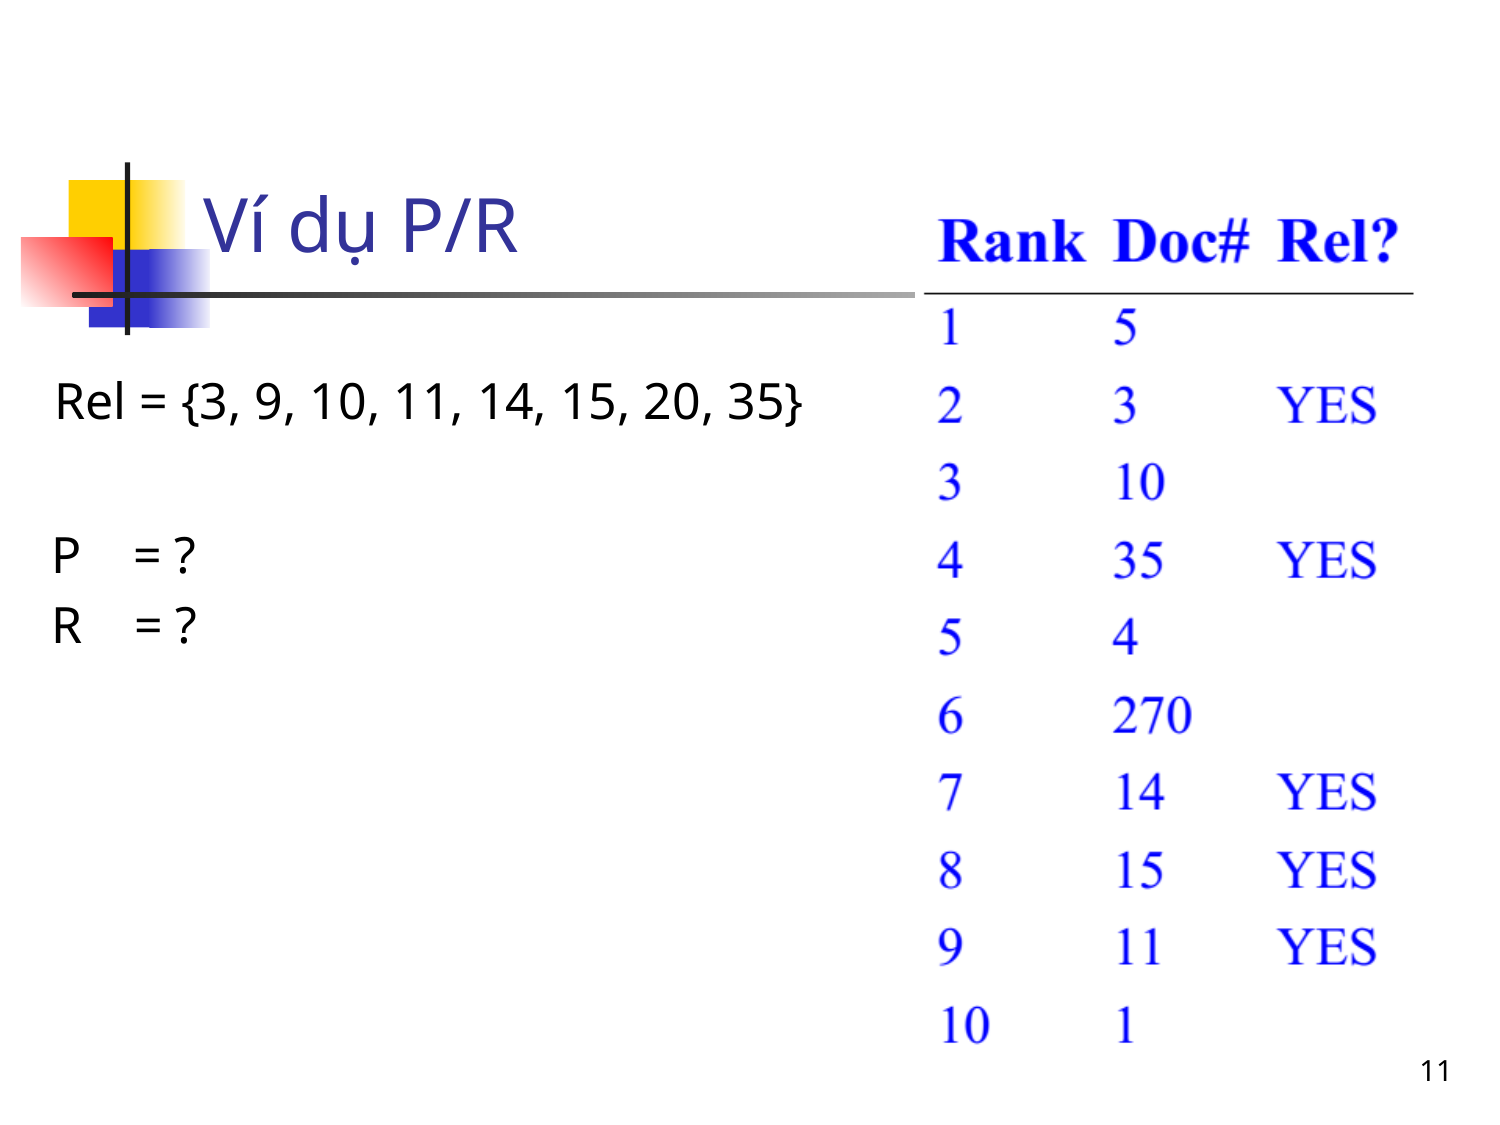

# Ví dụ P/R
Rel = {3, 9, 10, 11, 14, 15, 20, 35}
P = ?
R = ?